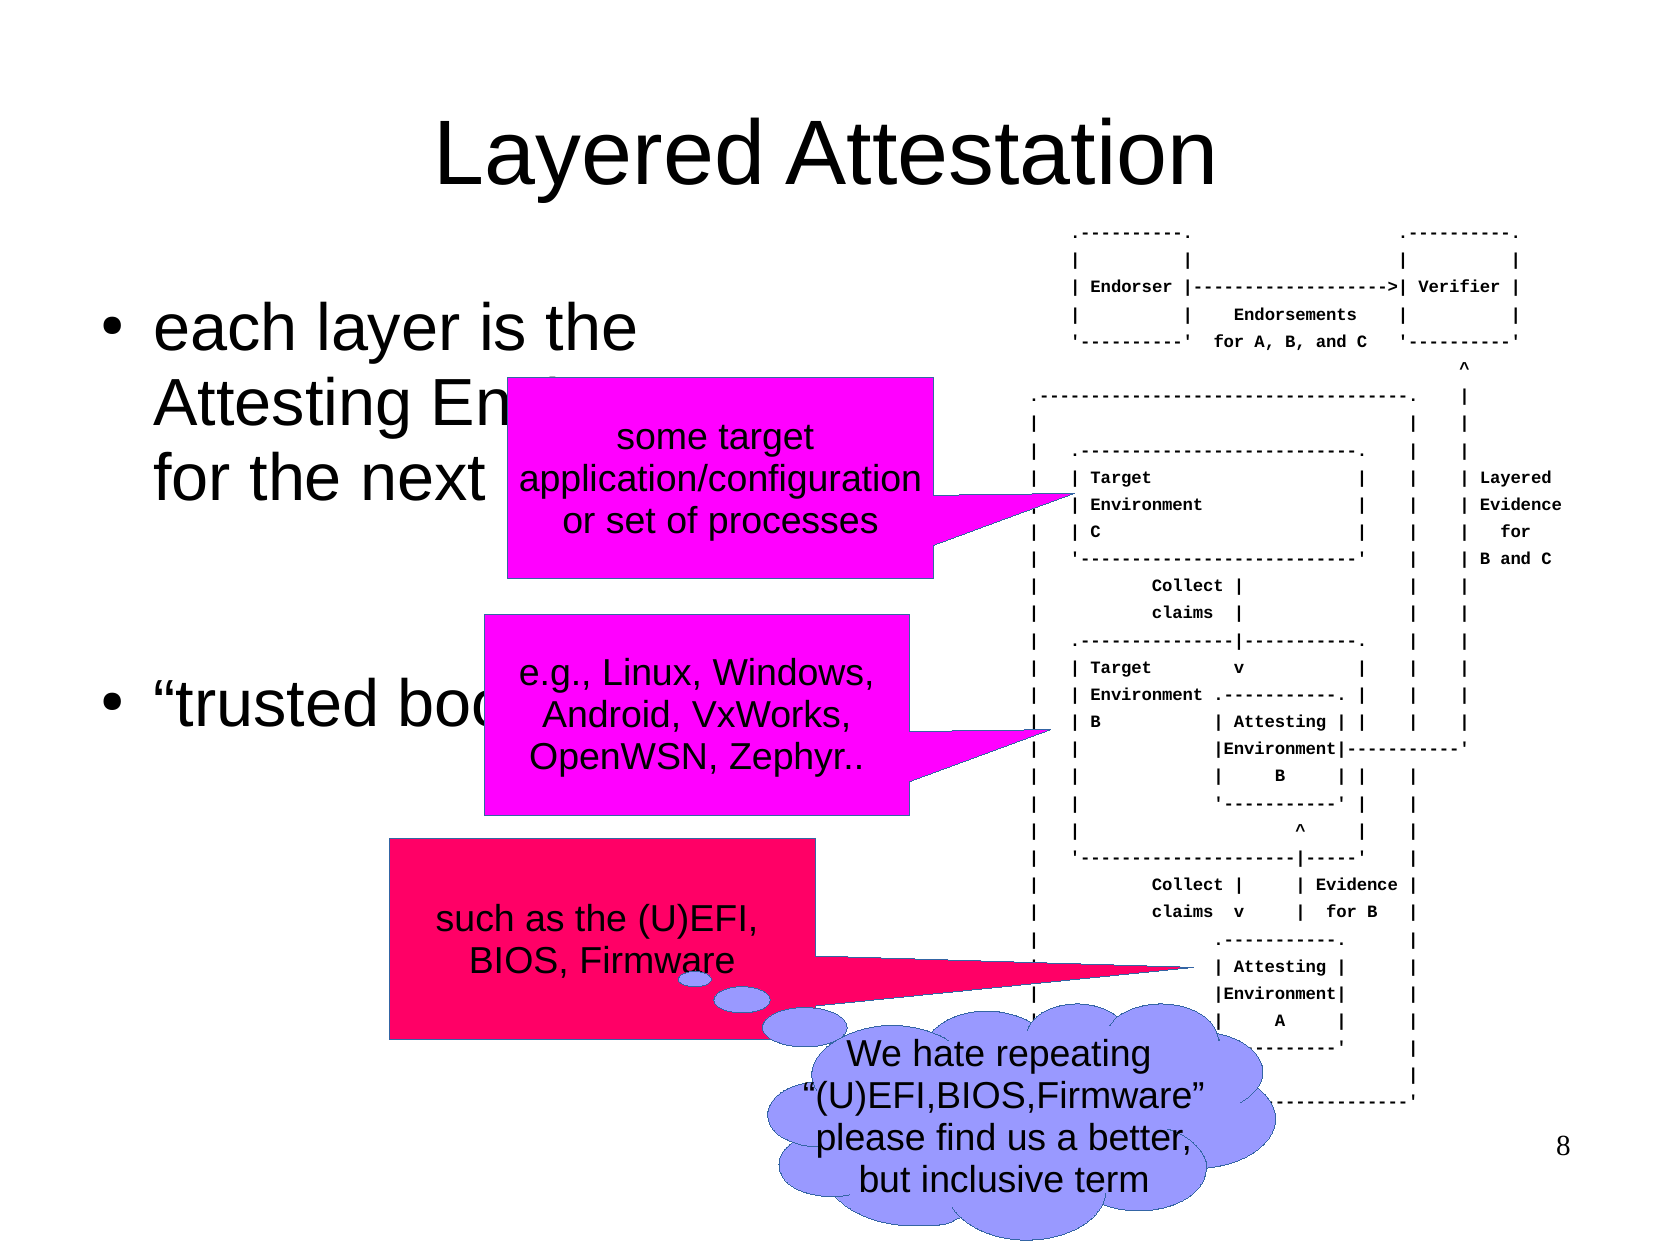

# Layered Attestation
 .----------. .----------.
 | | | |
 | Endorser |------------------->| Verifier |
 | | Endorsements | |
 '----------' for A, B, and C '----------'
 ^
 .------------------------------------. |
 | | |
 | .---------------------------. | |
 | | Target | | | Layered
 | | Environment | | | Evidence
 | | C | | | for
 | '---------------------------' | | B and C
 | Collect | | |
 | claims | | |
 | .---------------|-----------. | |
 | | Target v | | |
 | | Environment .-----------. | | |
 | | B | Attesting | | | |
 | | |Environment|-----------'
 | | | B | | |
 | | '-----------' | |
 | | ^ | |
 | '---------------------|-----' |
 | Collect | | Evidence |
 | claims v | for B |
 | .-----------. |
 | | Attesting | |
 | |Environment| |
 | | A | |
 | '-----------' |
 | |
 '------------------------------------'
each layer is the Attesting Environment for the next layer
some target
application/configuration
or set of processes
e.g., Linux, Windows,
Android, VxWorks,
OpenWSN, Zephyr..
“trusted boot”
such as the (U)EFI,
BIOS, Firmware
We hate repeating
“(U)EFI,BIOS,Firmware”
please find us a better,
but inclusive term
8